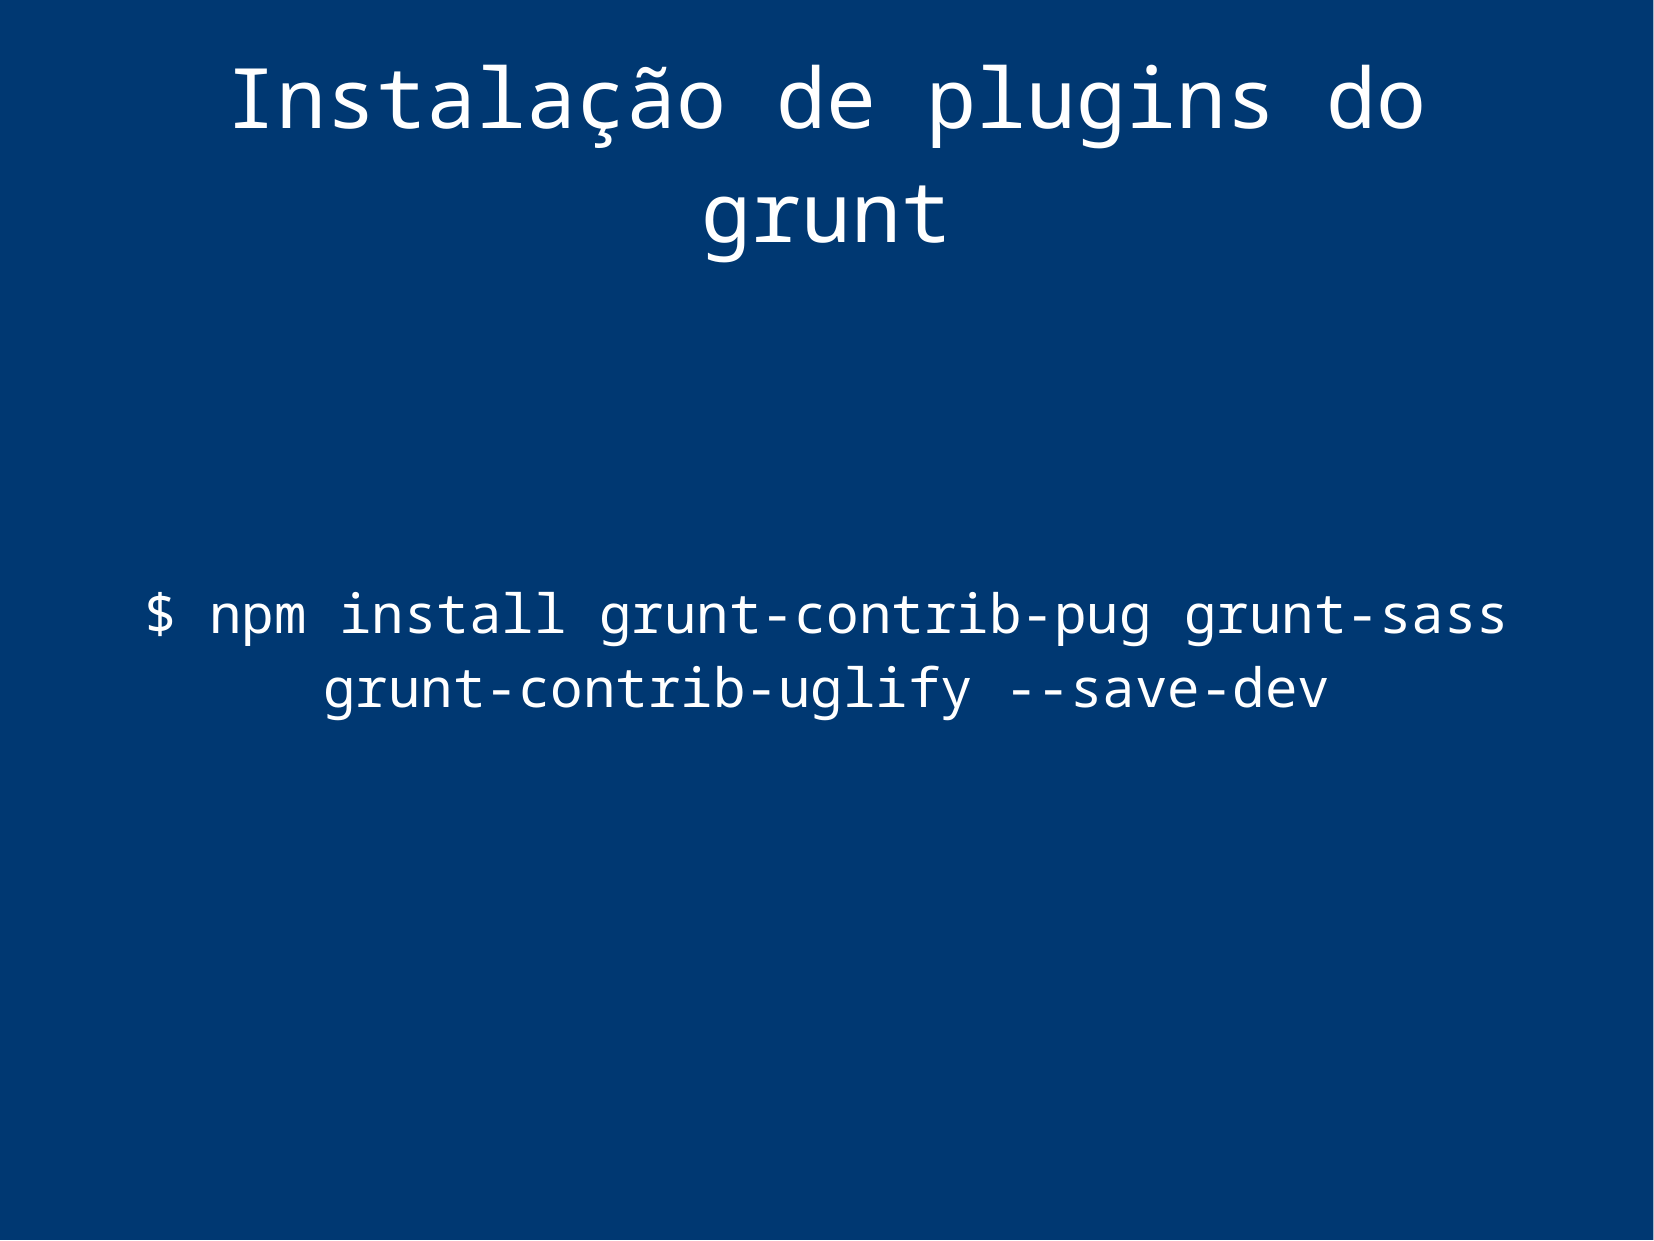

# Instalação de plugins do grunt
$ npm install grunt-contrib-pug grunt-sass grunt-contrib-uglify --save-dev